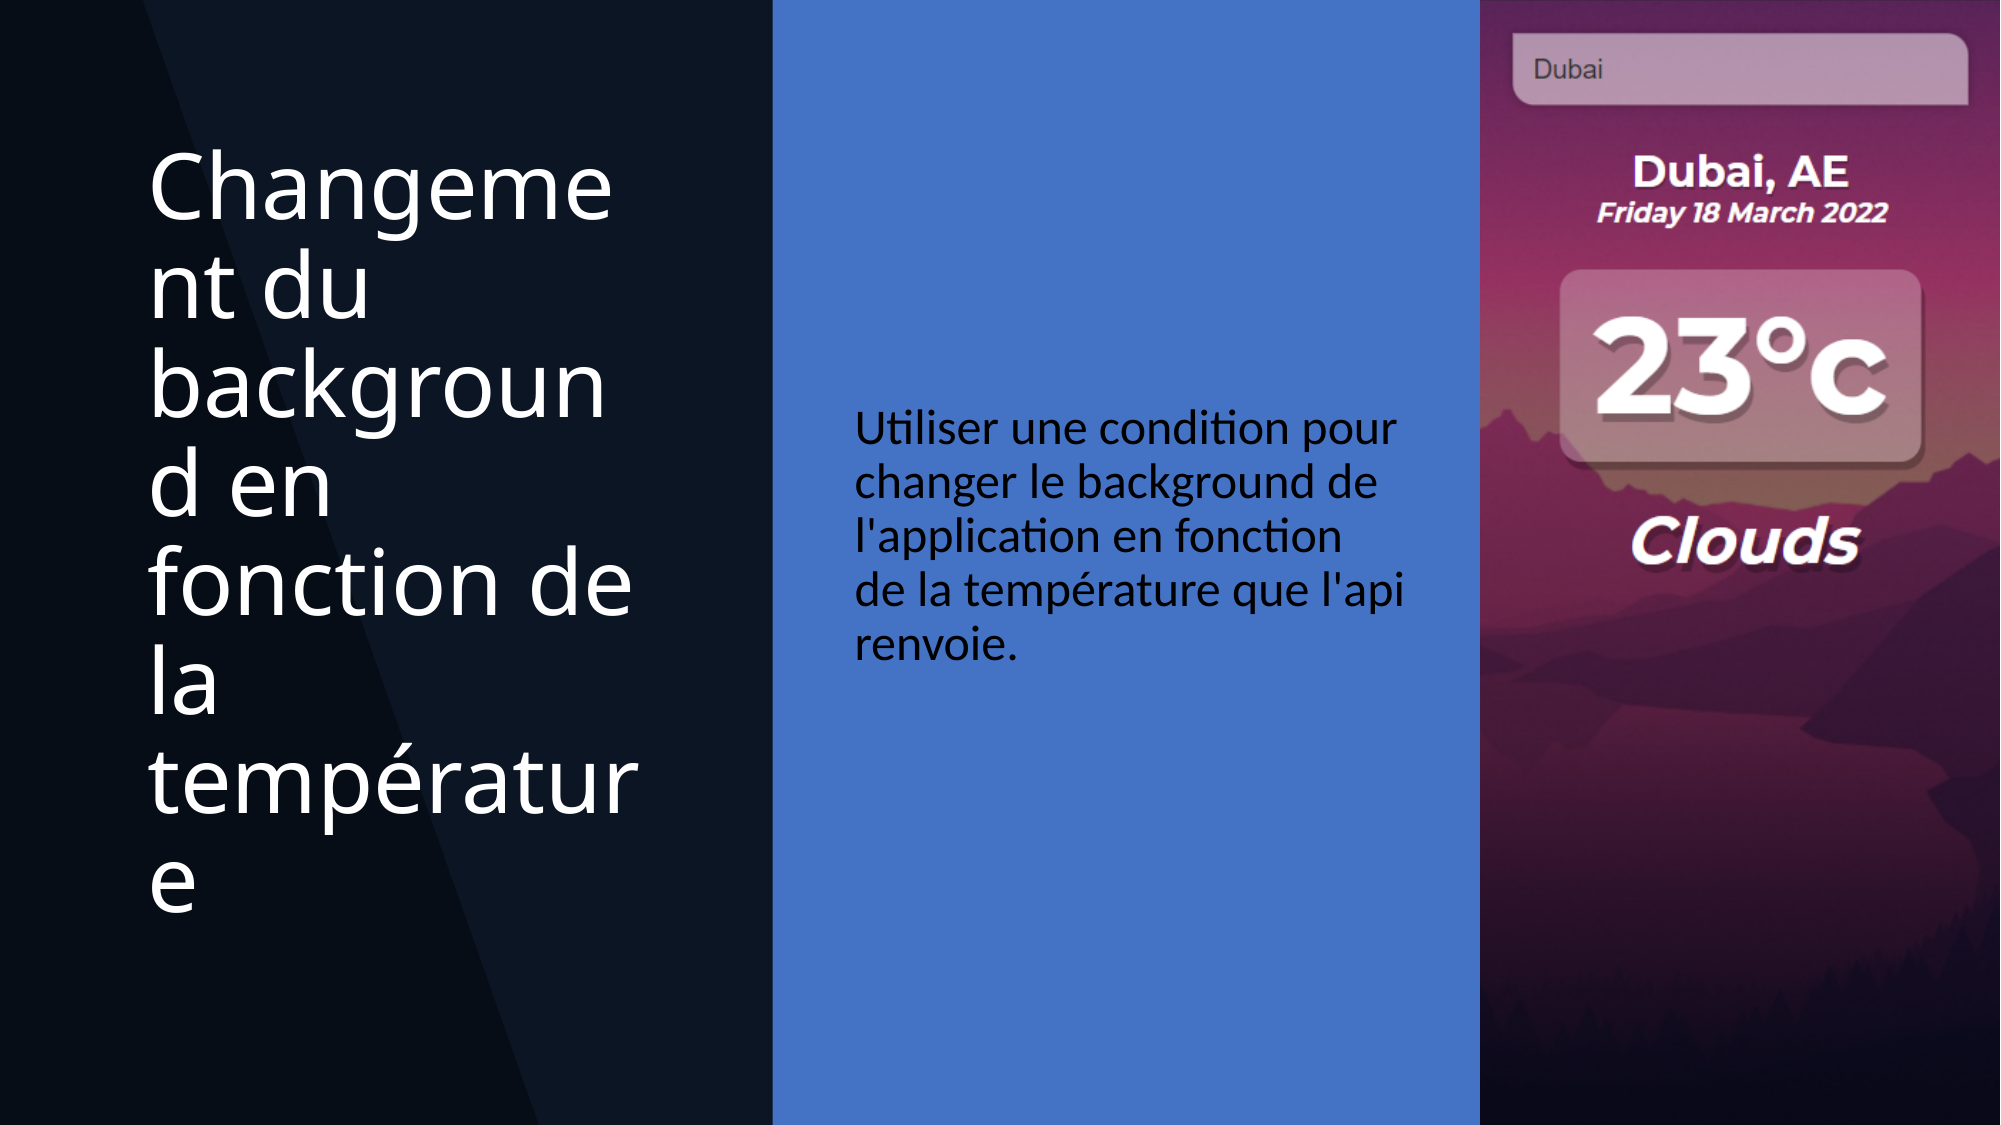

# Changement du background en fonction de la température
Utiliser une condition pour changer le background de l'application en fonction de la température que l'api renvoie.